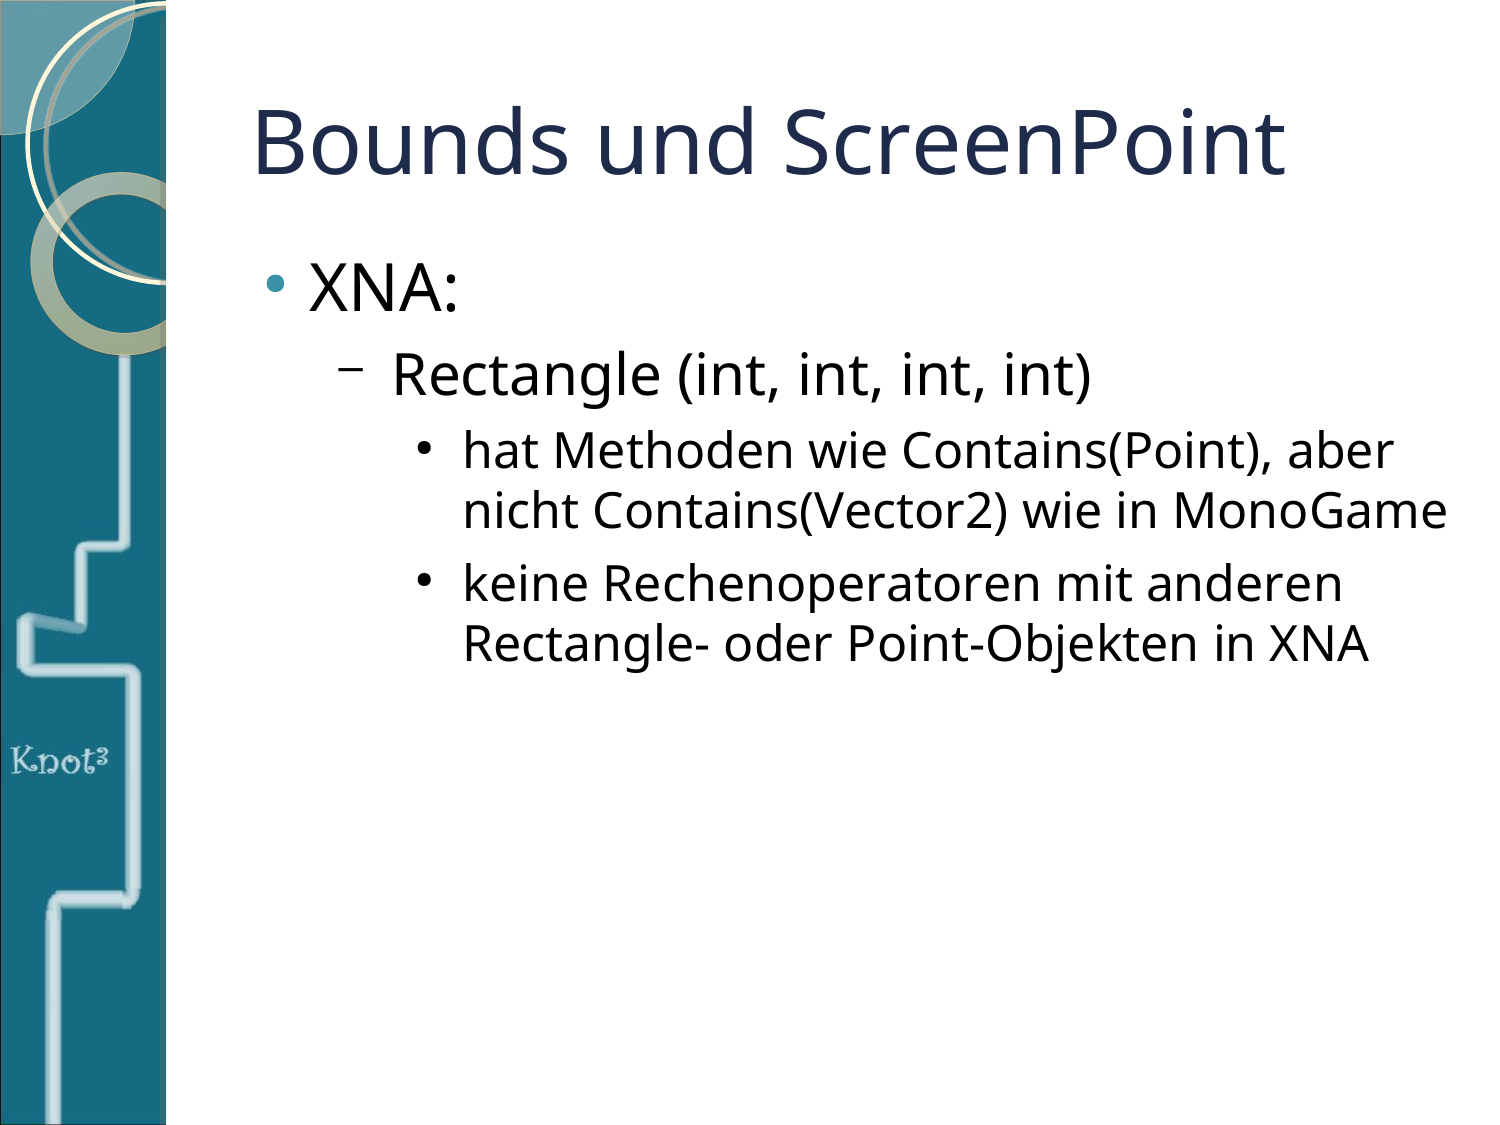

# Bounds und ScreenPoint
XNA:
Rectangle (int, int, int, int)
hat Methoden wie Contains(Point), aber nicht Contains(Vector2) wie in MonoGame
keine Rechenoperatoren mit anderen Rectangle- oder Point-Objekten in XNA